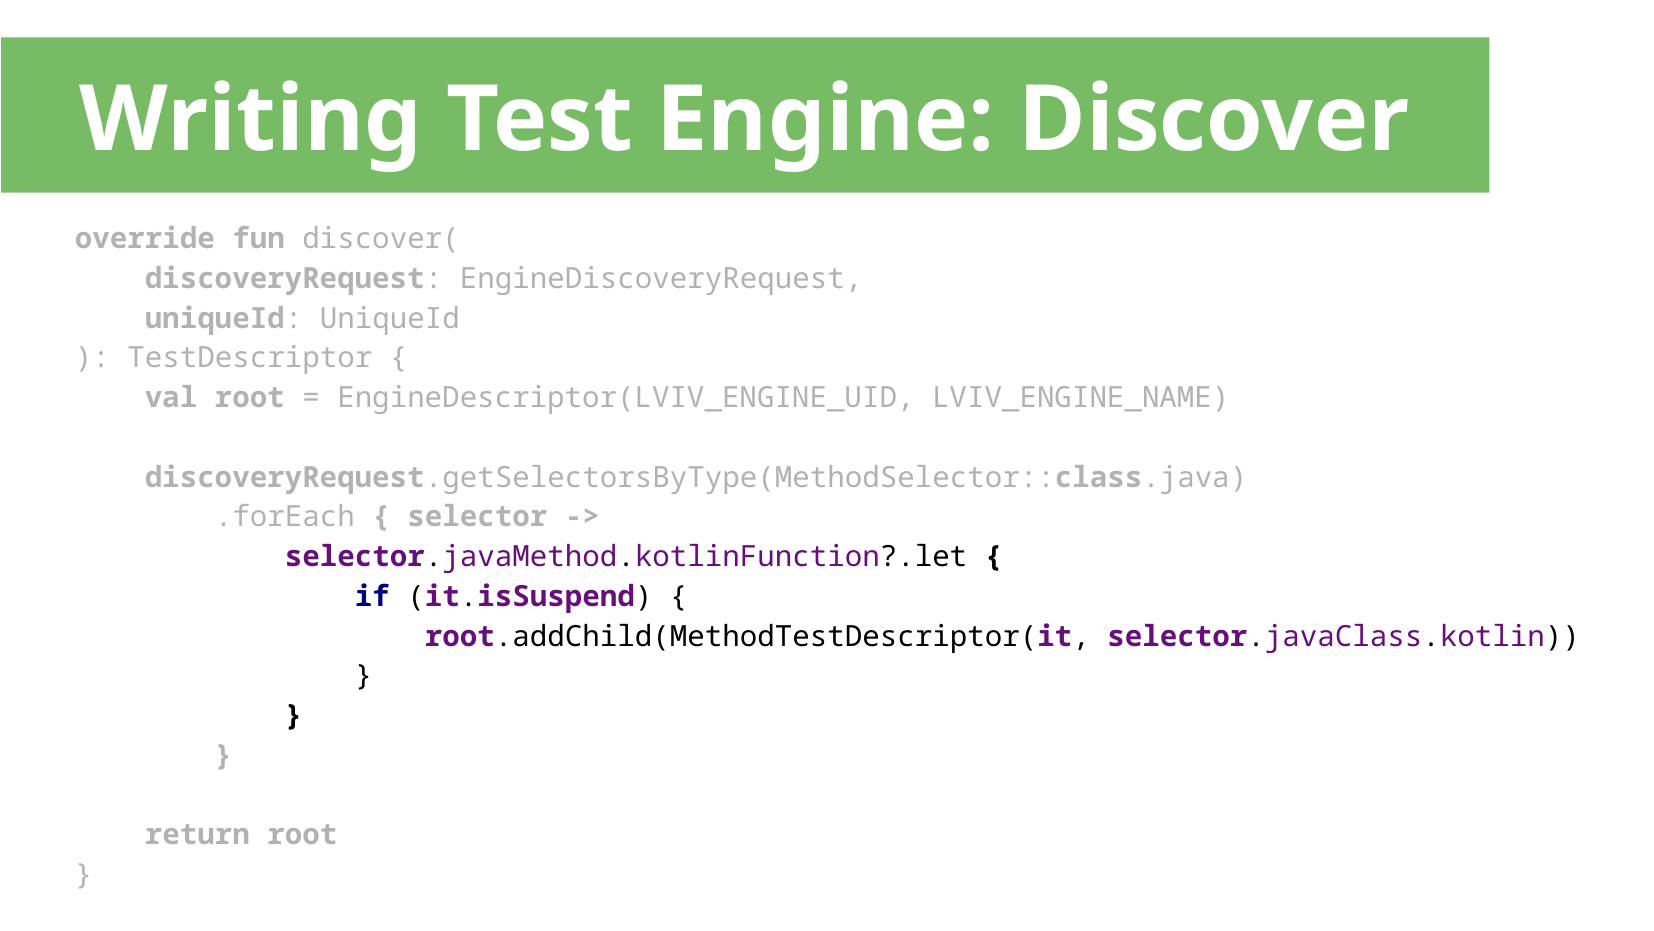

# Writing Test Engine: Discover
override fun discover(
 discoveryRequest: EngineDiscoveryRequest,
 uniqueId: UniqueId
): TestDescriptor {
 val root = EngineDescriptor(LVIV_ENGINE_UID, LVIV_ENGINE_NAME)
 discoveryRequest.getSelectorsByType(MethodSelector::class.java)
 .forEach { selector ->
 selector.javaMethod.kotlinFunction?.let {
 if (it.isSuspend) {
 root.addChild(MethodTestDescriptor(it, selector.javaClass.kotlin))
 }
 }
 }
 return root
}